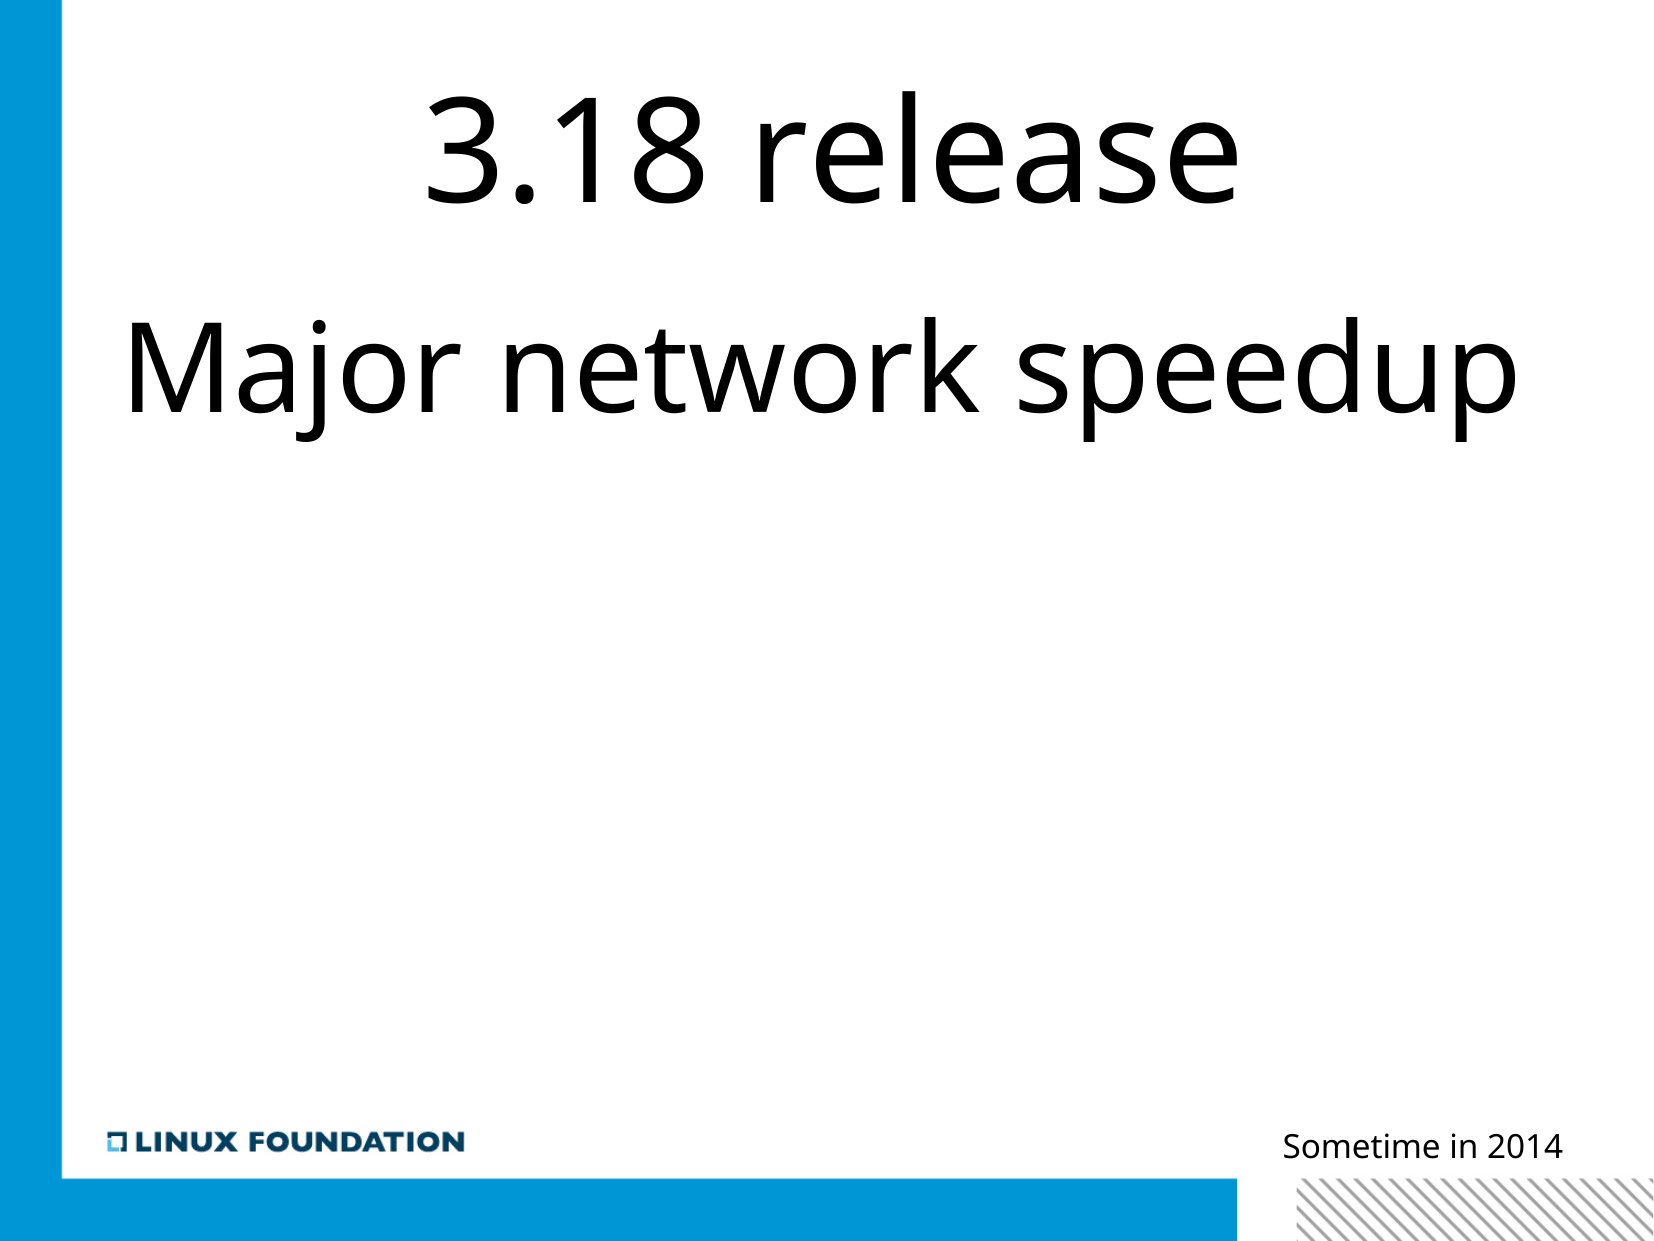

3.18 release
Major network speedup
Sometime in 2014